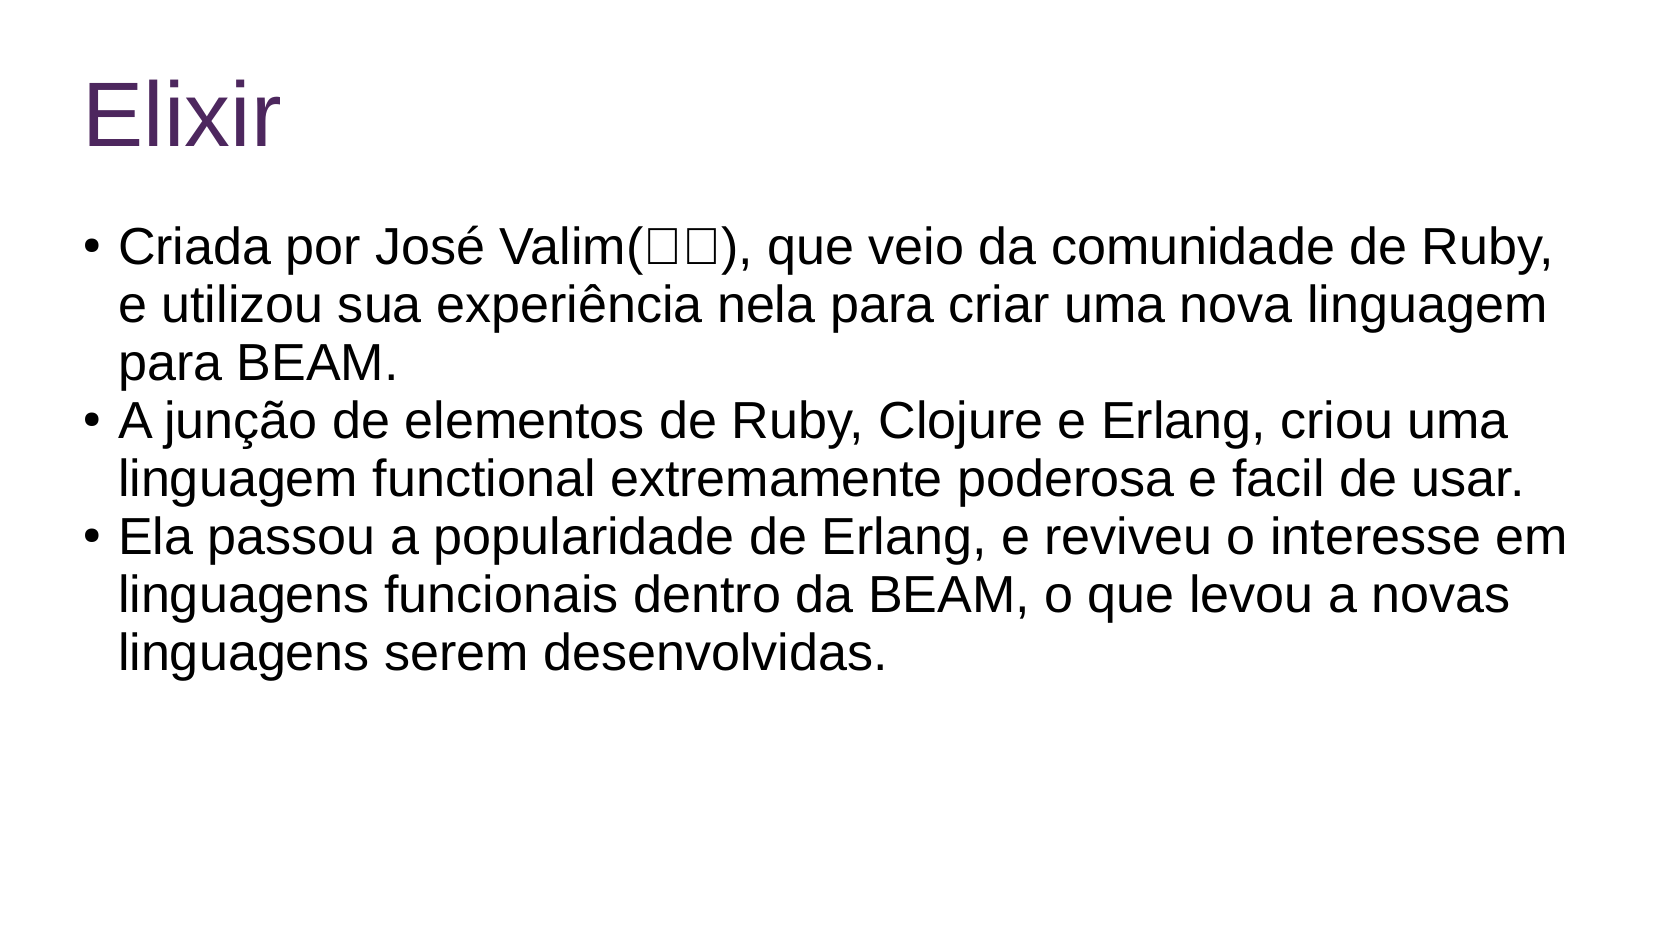

# Elixir
Criada por José Valim󠁬(🇧🇷), que veio da comunidade de Ruby, e utilizou sua experiência nela para criar uma nova linguagem para BEAM.
A junção de elementos de Ruby, Clojure e Erlang, criou uma linguagem functional extremamente poderosa e facil de usar.
Ela passou a popularidade de Erlang, e reviveu o interesse em linguagens funcionais dentro da BEAM, o que levou a novas linguagens serem desenvolvidas.